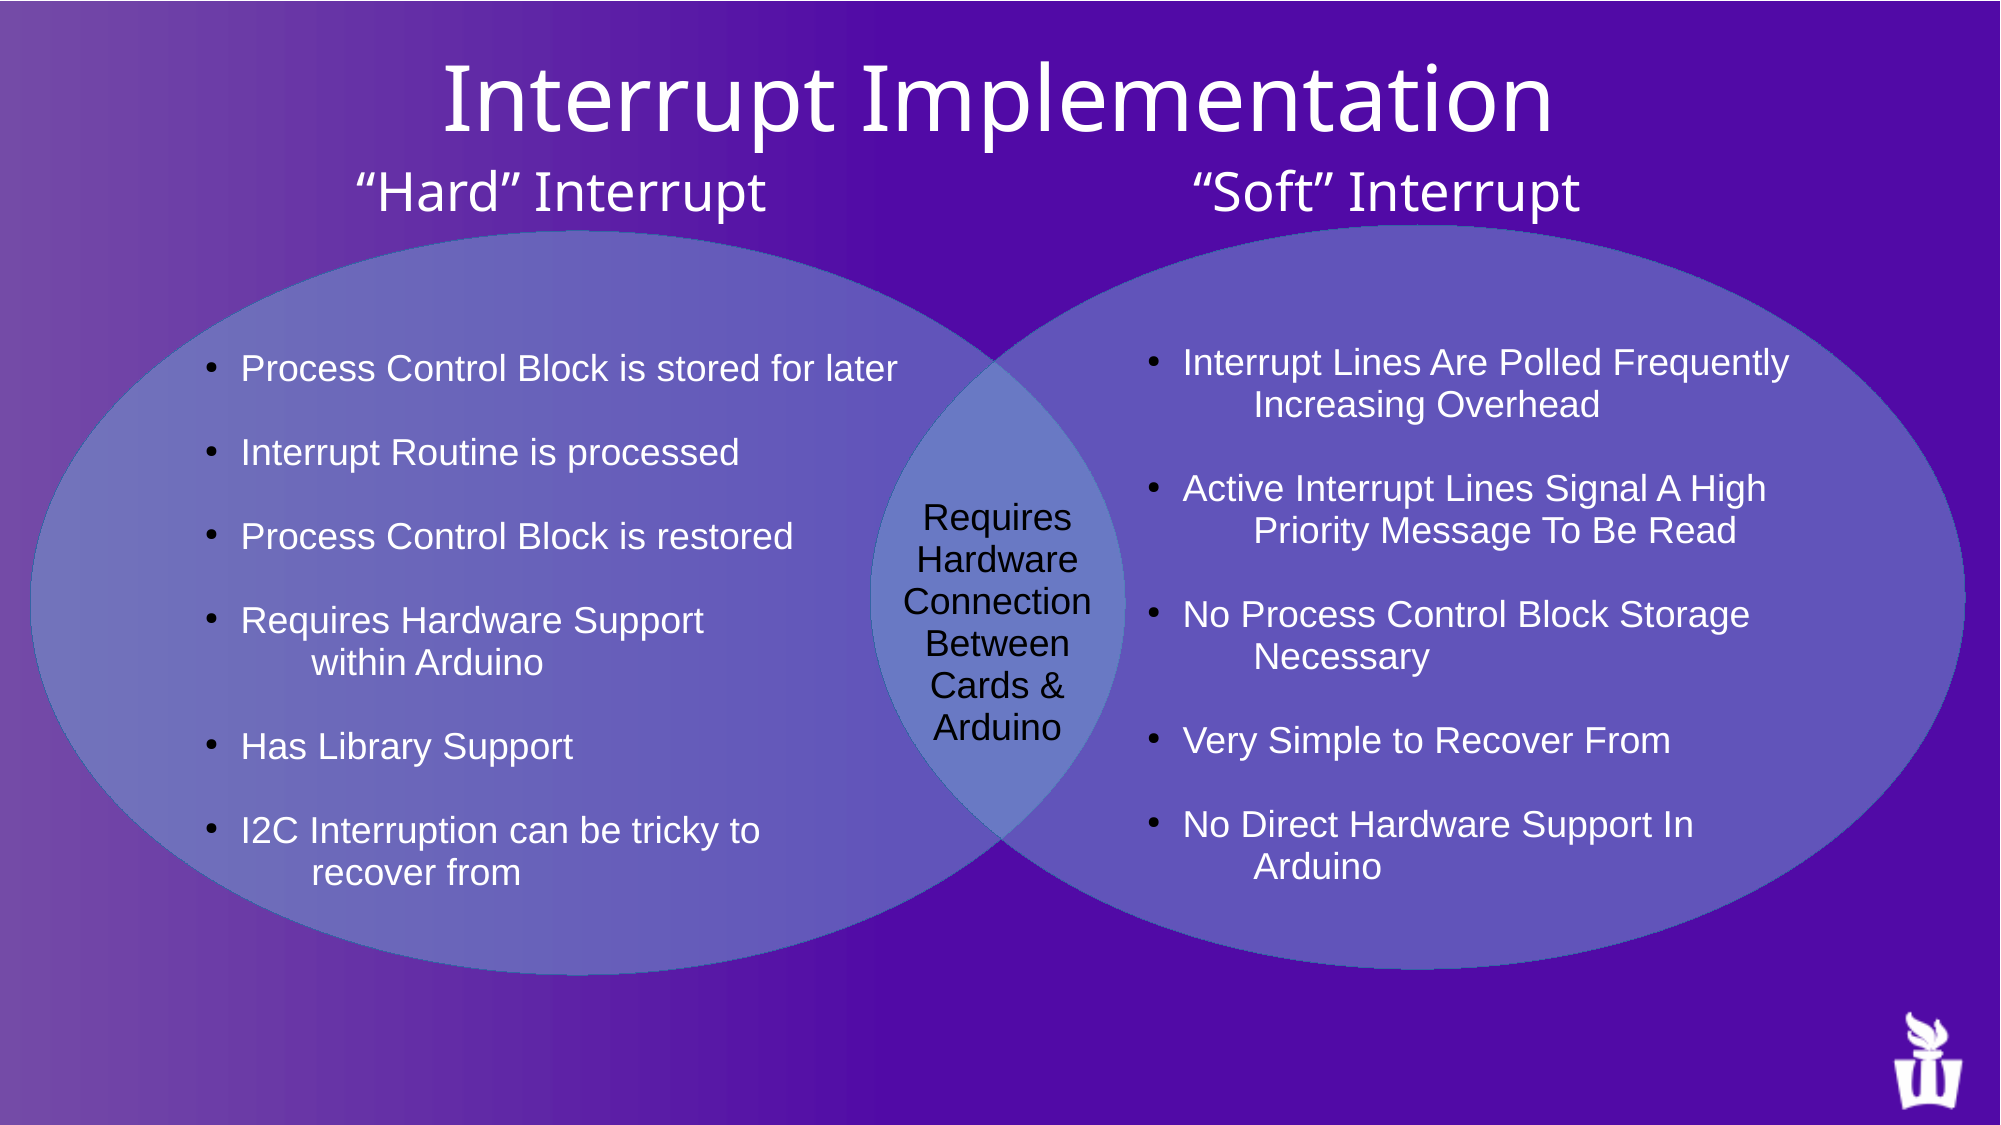

Interrupt Implementation
“Hard” Interrupt
“Soft” Interrupt
Interrupt Lines Are Polled Frequently
Increasing Overhead
Active Interrupt Lines Signal A High
Priority Message To Be Read
No Process Control Block Storage
Necessary
Very Simple to Recover From
No Direct Hardware Support In
Arduino
Process Control Block is stored for later
Interrupt Routine is processed
Process Control Block is restored
Requires Hardware Support
within Arduino
Has Library Support
I2C Interruption can be tricky to
recover from
Requires
Hardware
Connection
Between
Cards &
Arduino